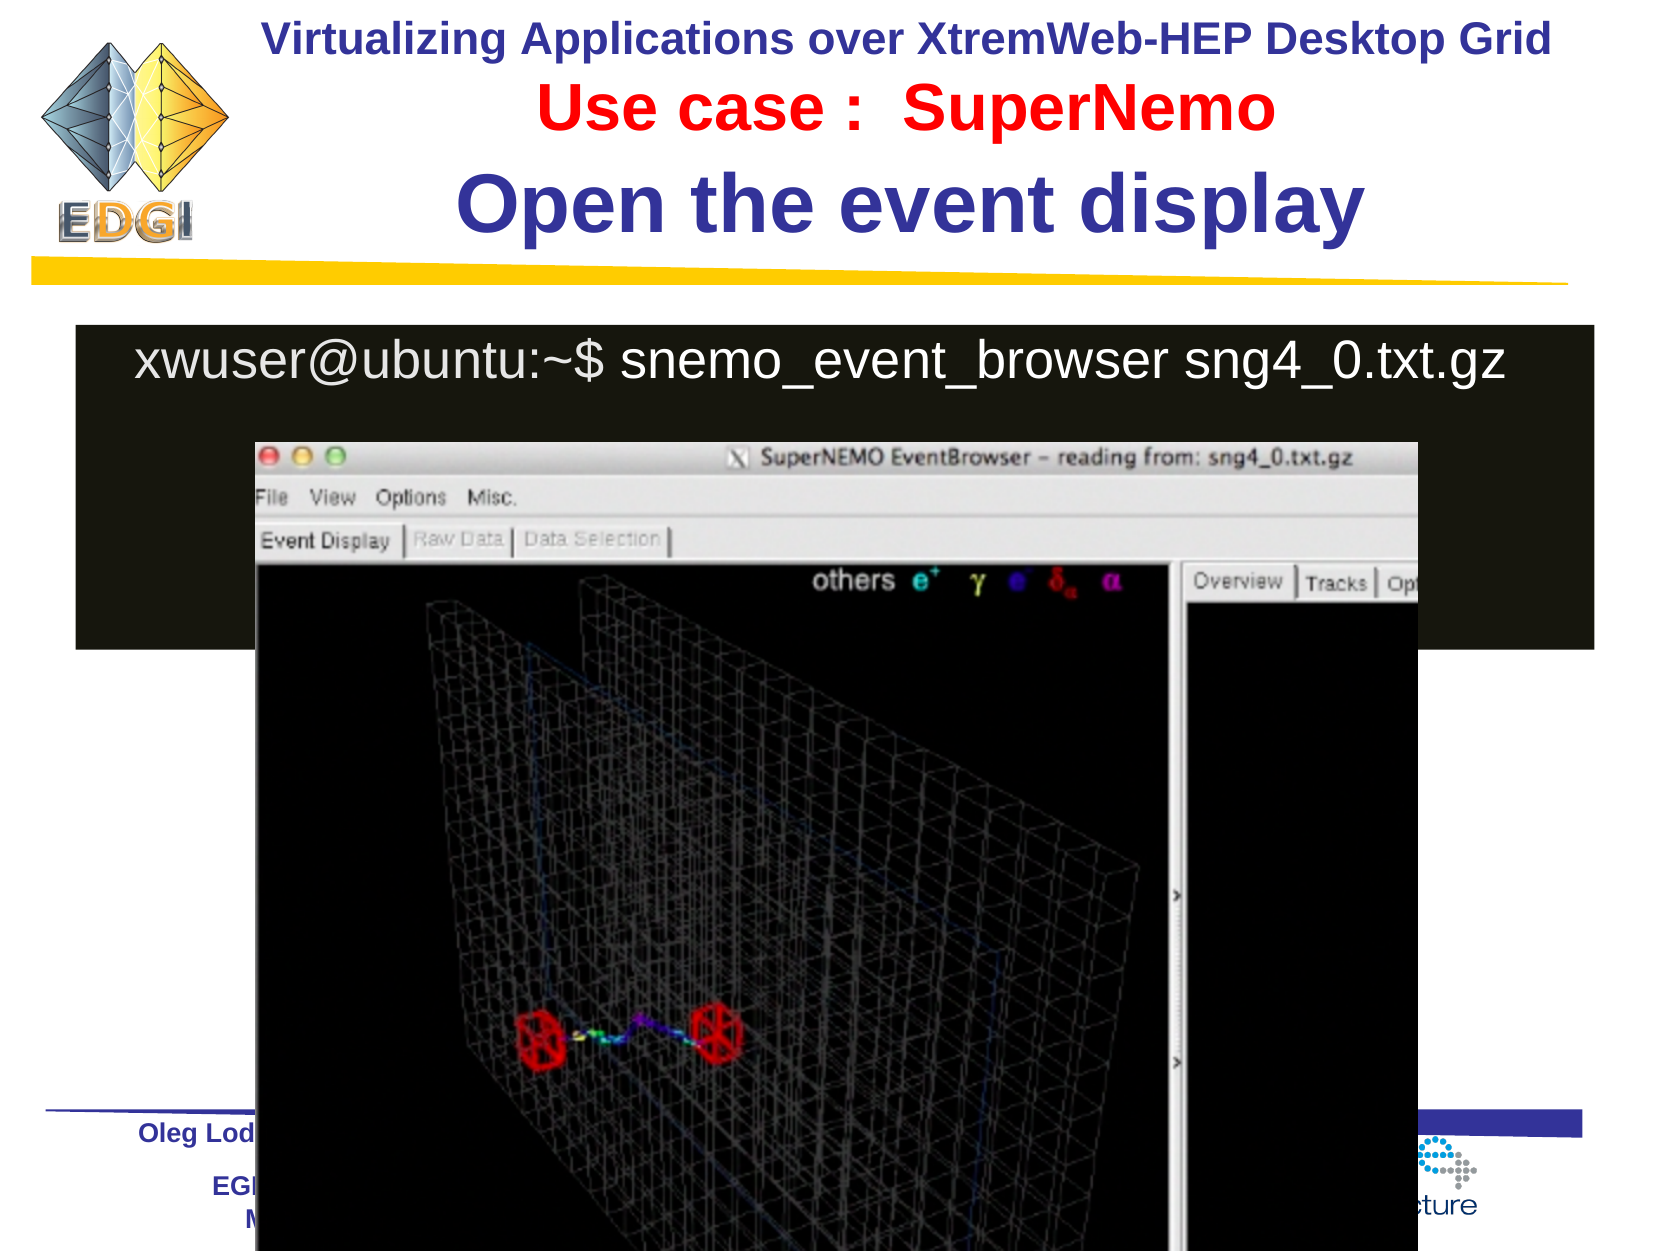

Virtualizing Applications over XtremWeb-HEP Desktop Grid
Use case : SuperNemo
Open the event display
xwuser@ubuntu:~$ snemo_event_browser sng4_0.txt.gz
22